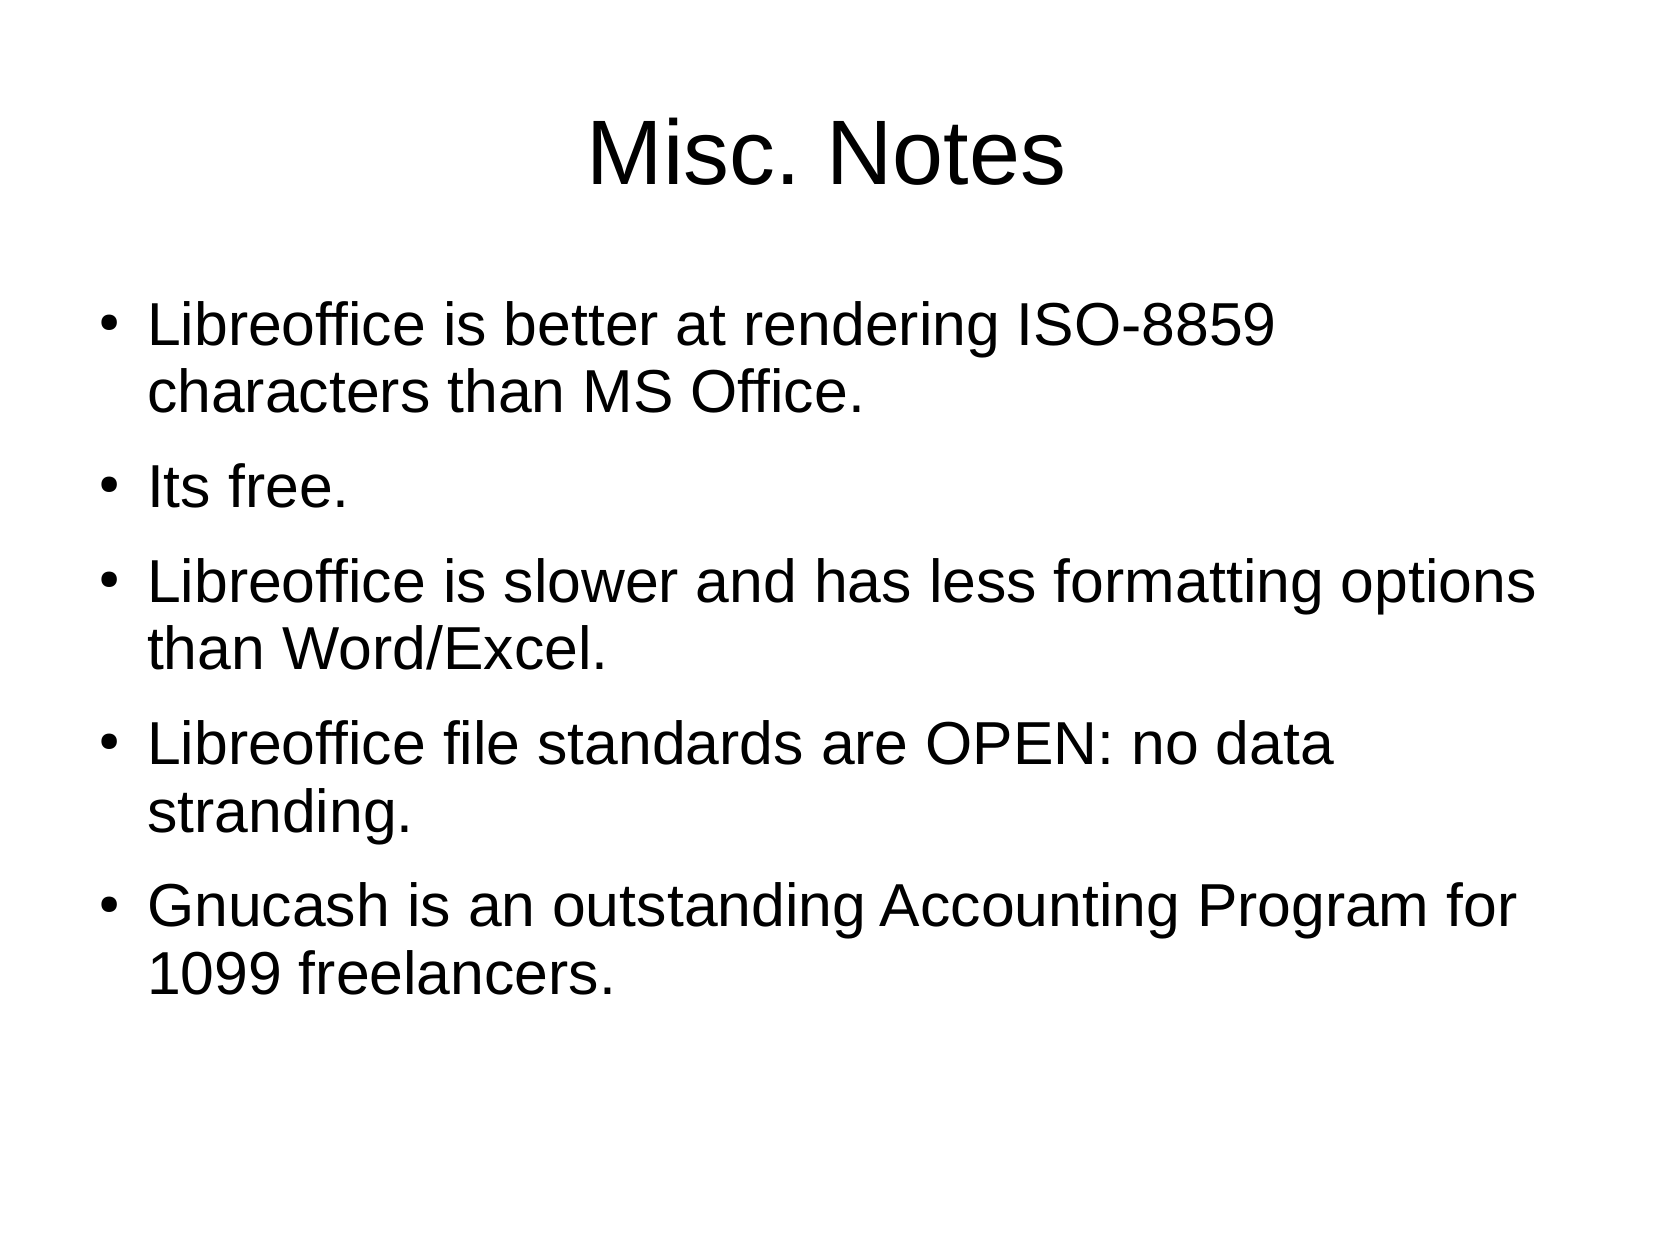

# Misc. Notes
Libreoffice is better at rendering ISO-8859 characters than MS Office.
Its free.
Libreoffice is slower and has less formatting options than Word/Excel.
Libreoffice file standards are OPEN: no data stranding.
Gnucash is an outstanding Accounting Program for 1099 freelancers.